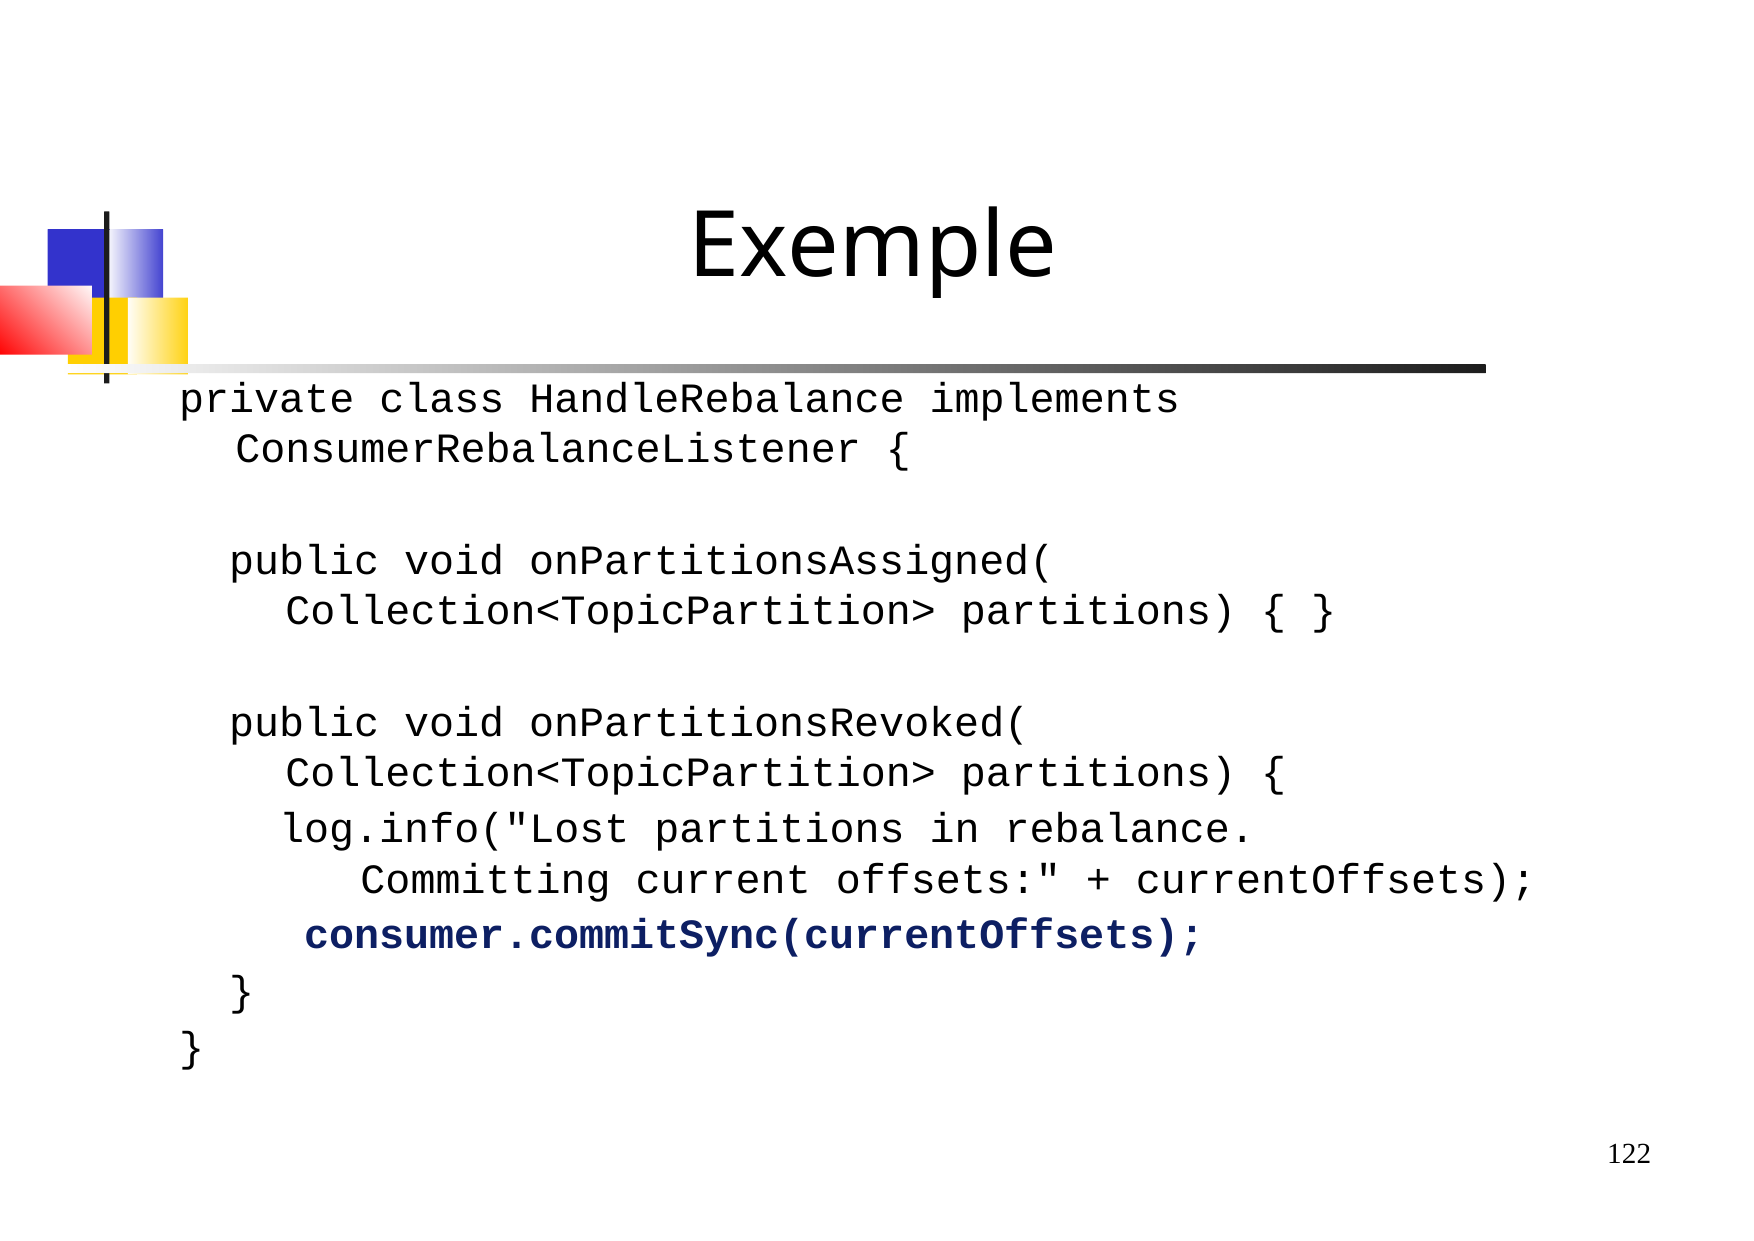

# Exemple
private class HandleRebalance implements ConsumerRebalanceListener {
 public void onPartitionsAssigned(
 Collection<TopicPartition> partitions) { }
 public void onPartitionsRevoked(
 Collection<TopicPartition> partitions) {
 log.info("Lost partitions in rebalance.
 Committing current offsets:" + currentOffsets);
 consumer.commitSync(currentOffsets);
 }
}